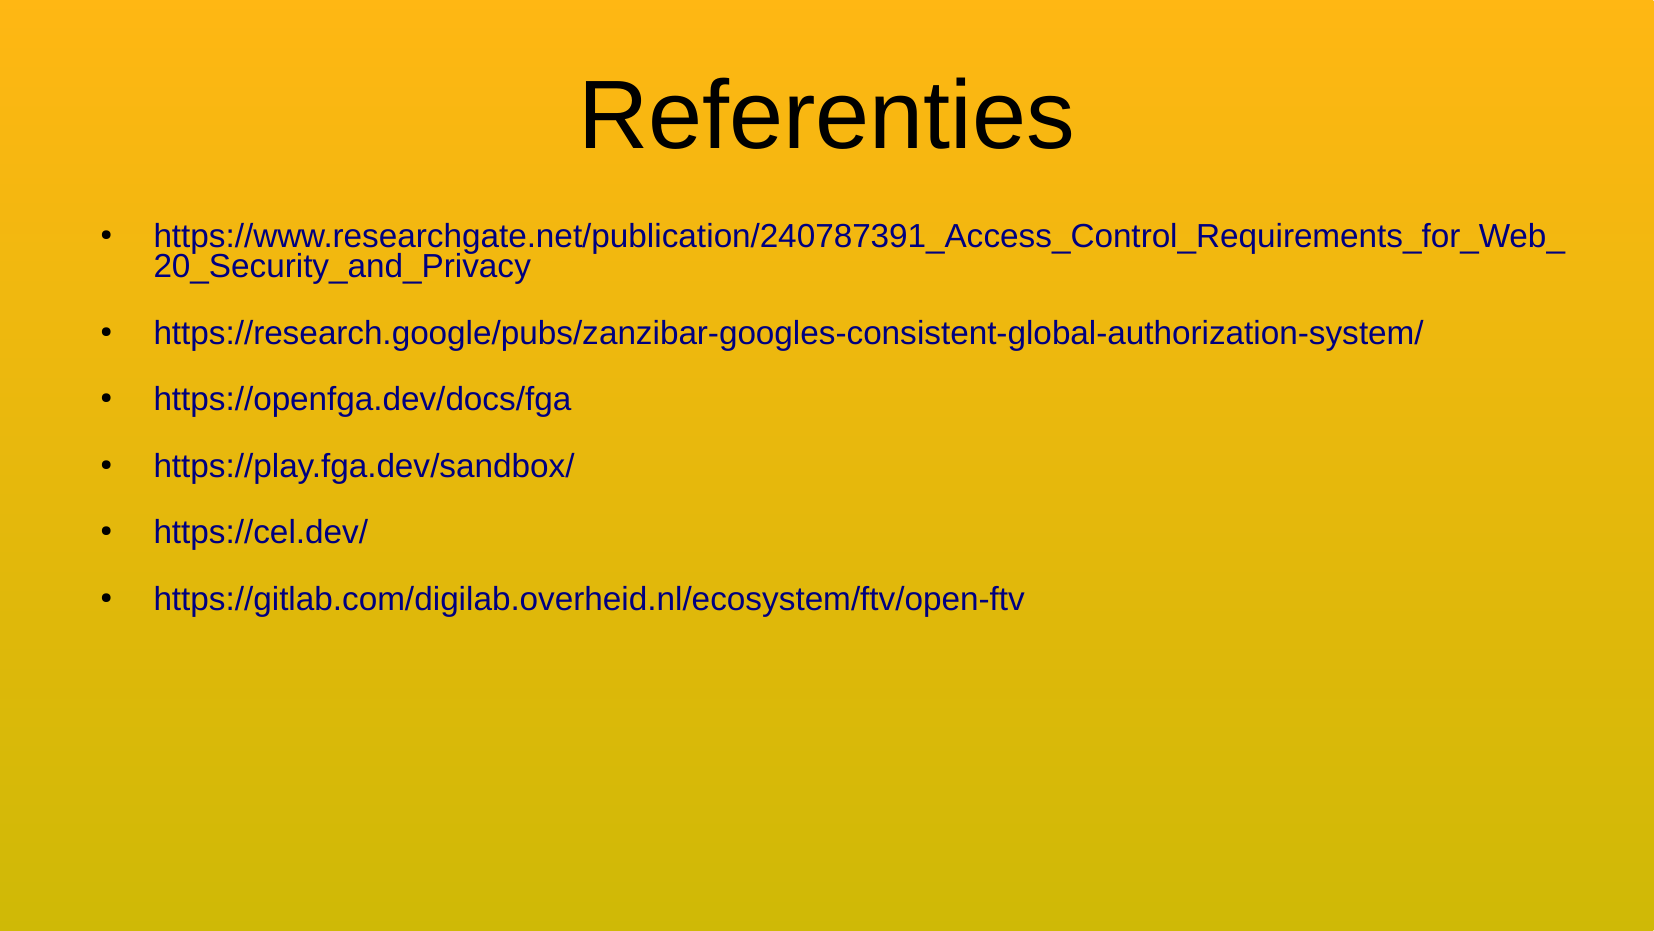

# Referenties
https://www.researchgate.net/publication/240787391_Access_Control_Requirements_for_Web_20_Security_and_Privacy
https://research.google/pubs/zanzibar-googles-consistent-global-authorization-system/
https://openfga.dev/docs/fga
https://play.fga.dev/sandbox/
https://cel.dev/
https://gitlab.com/digilab.overheid.nl/ecosystem/ftv/open-ftv